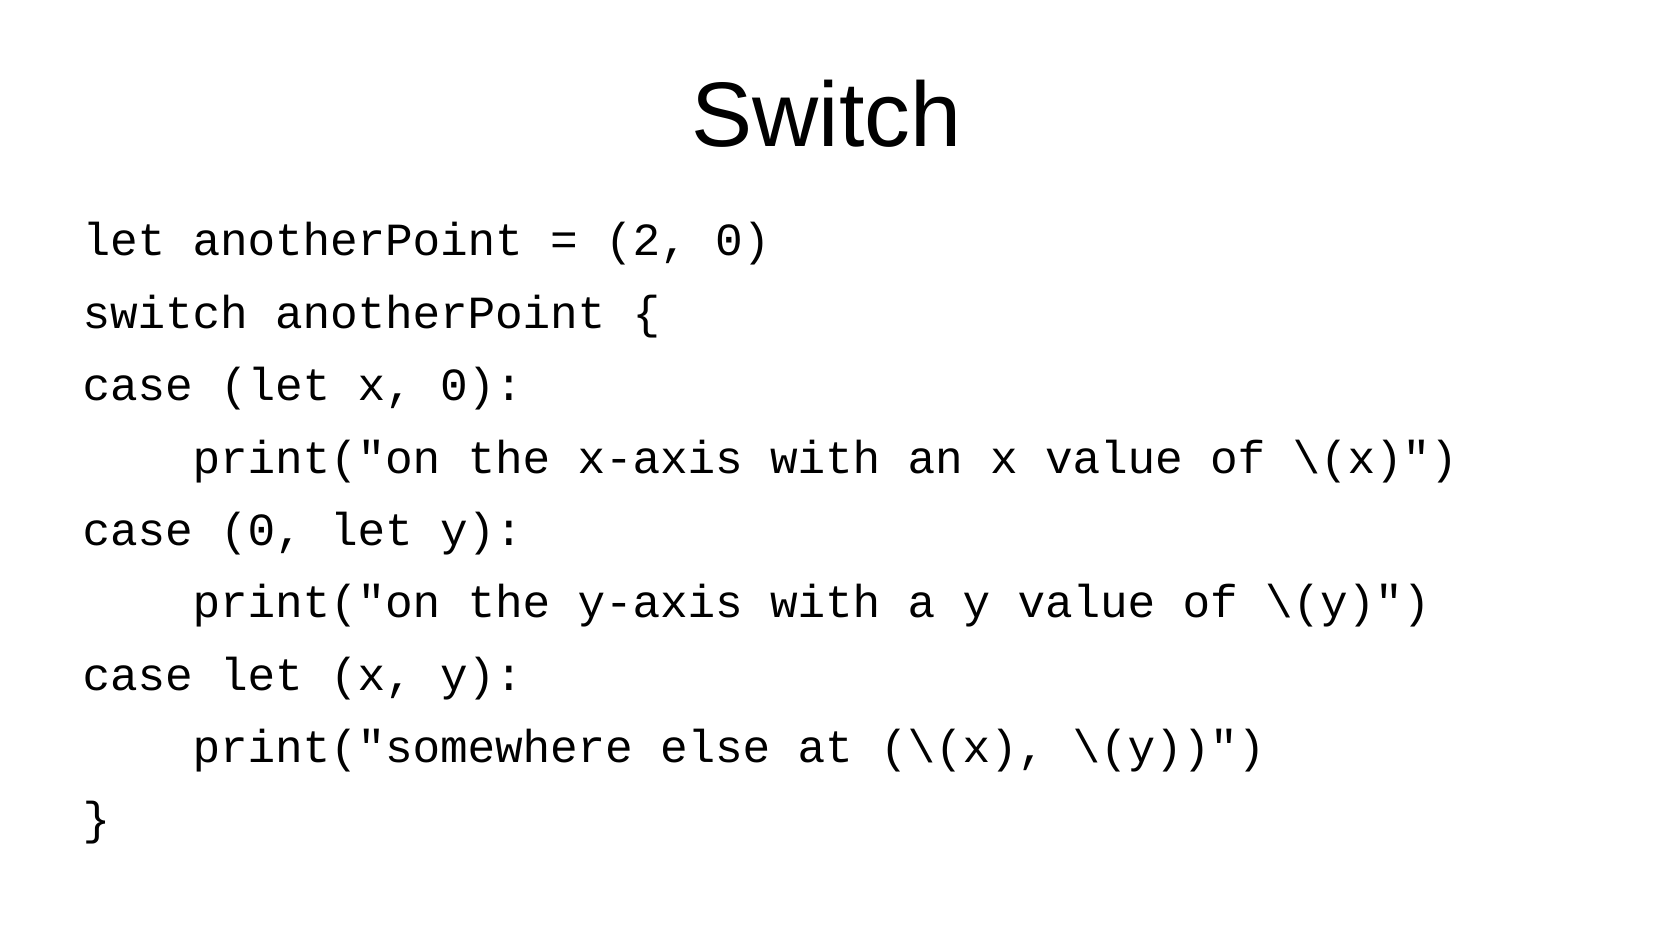

# Switch
let anotherPoint = (2, 0)
switch anotherPoint {
case (let x, 0):
 print("on the x-axis with an x value of \(x)")
case (0, let y):
 print("on the y-axis with a y value of \(y)")
case let (x, y):
 print("somewhere else at (\(x), \(y))")
}